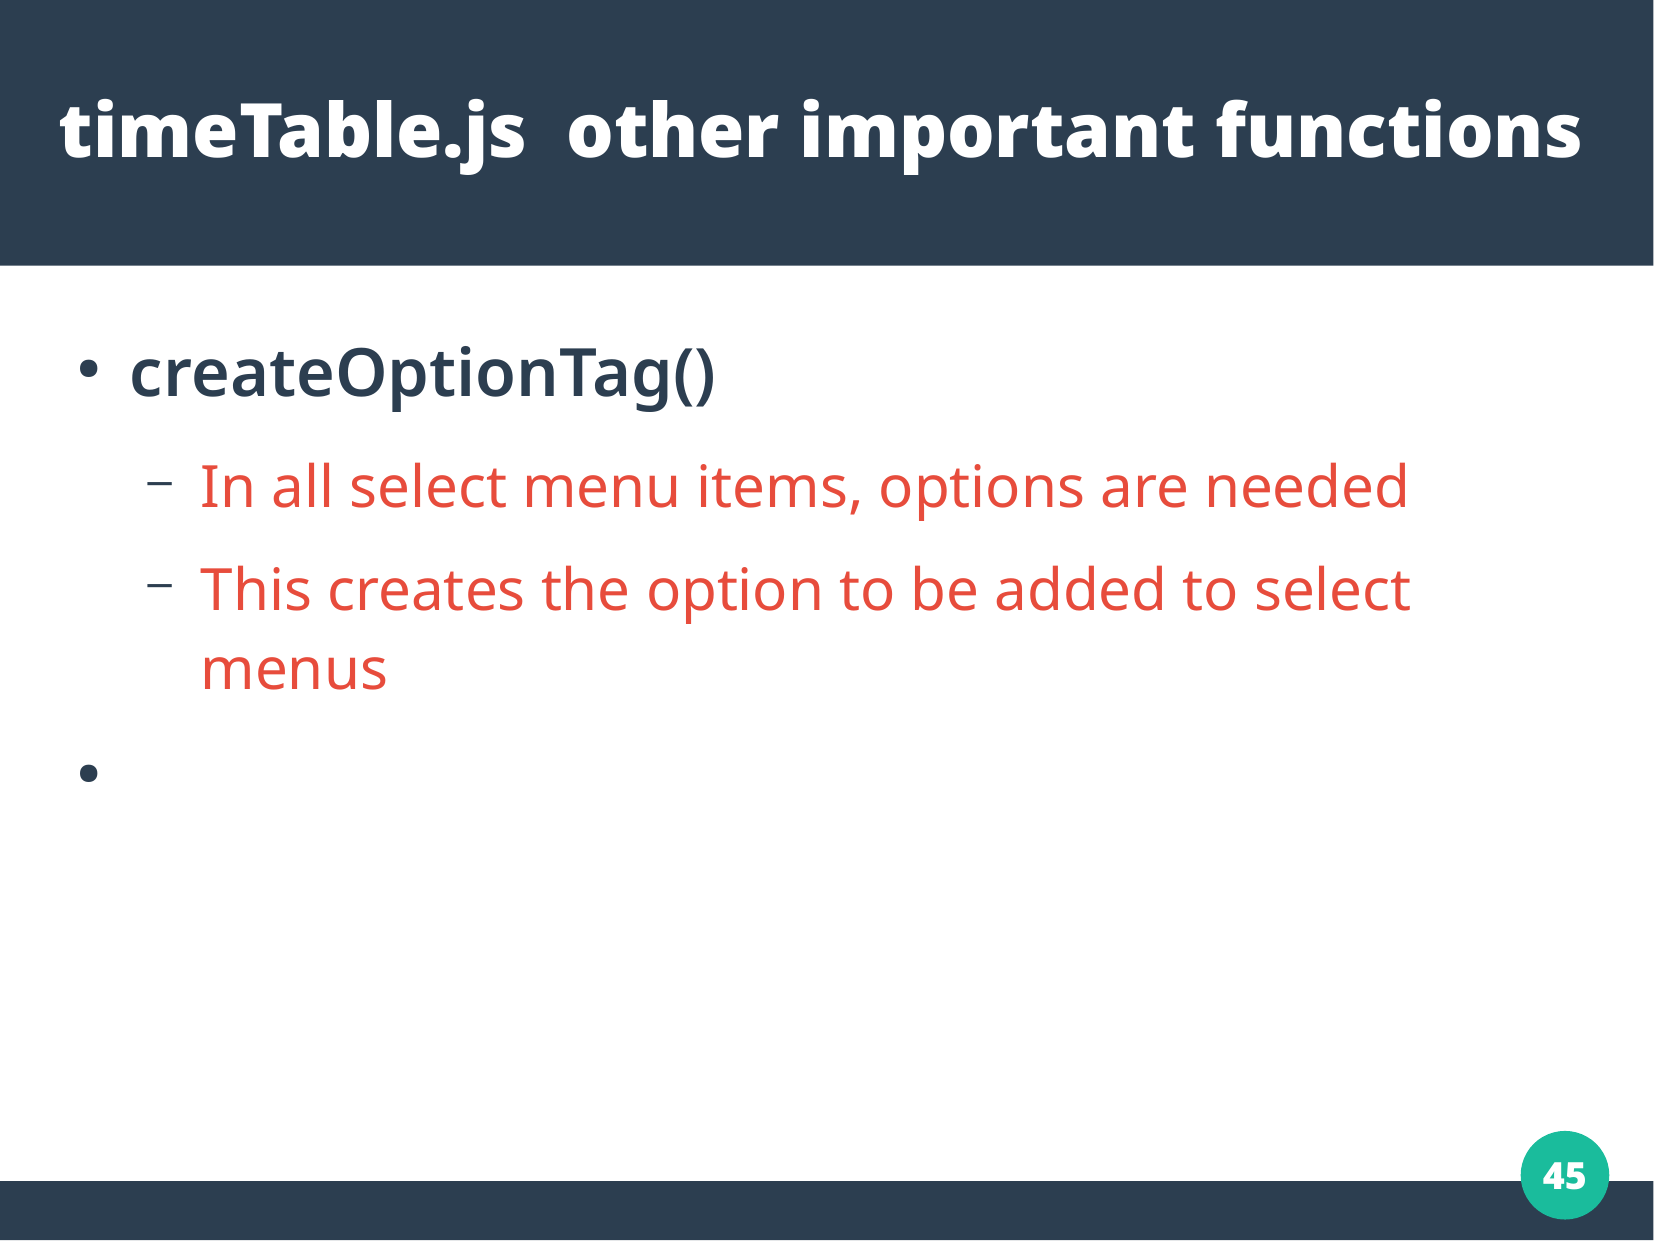

# timeTable.js other important functions
createOptionTag()
In all select menu items, options are needed
This creates the option to be added to select menus
45